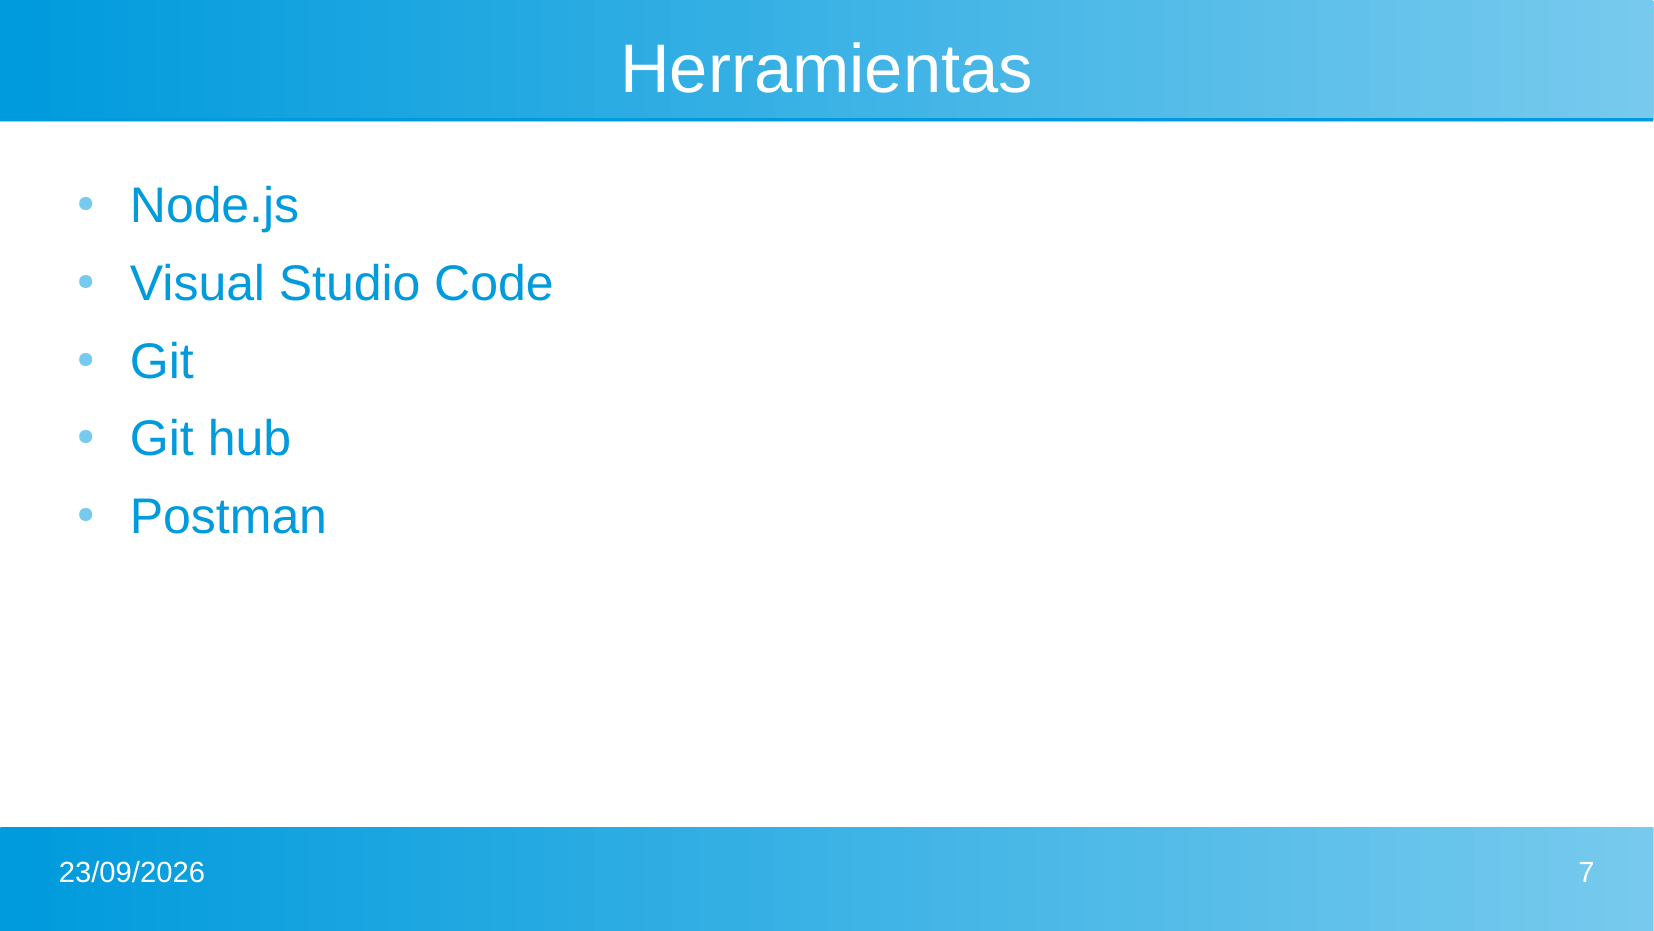

# Herramientas
Node.js
Visual Studio Code
Git
Git hub
Postman
7